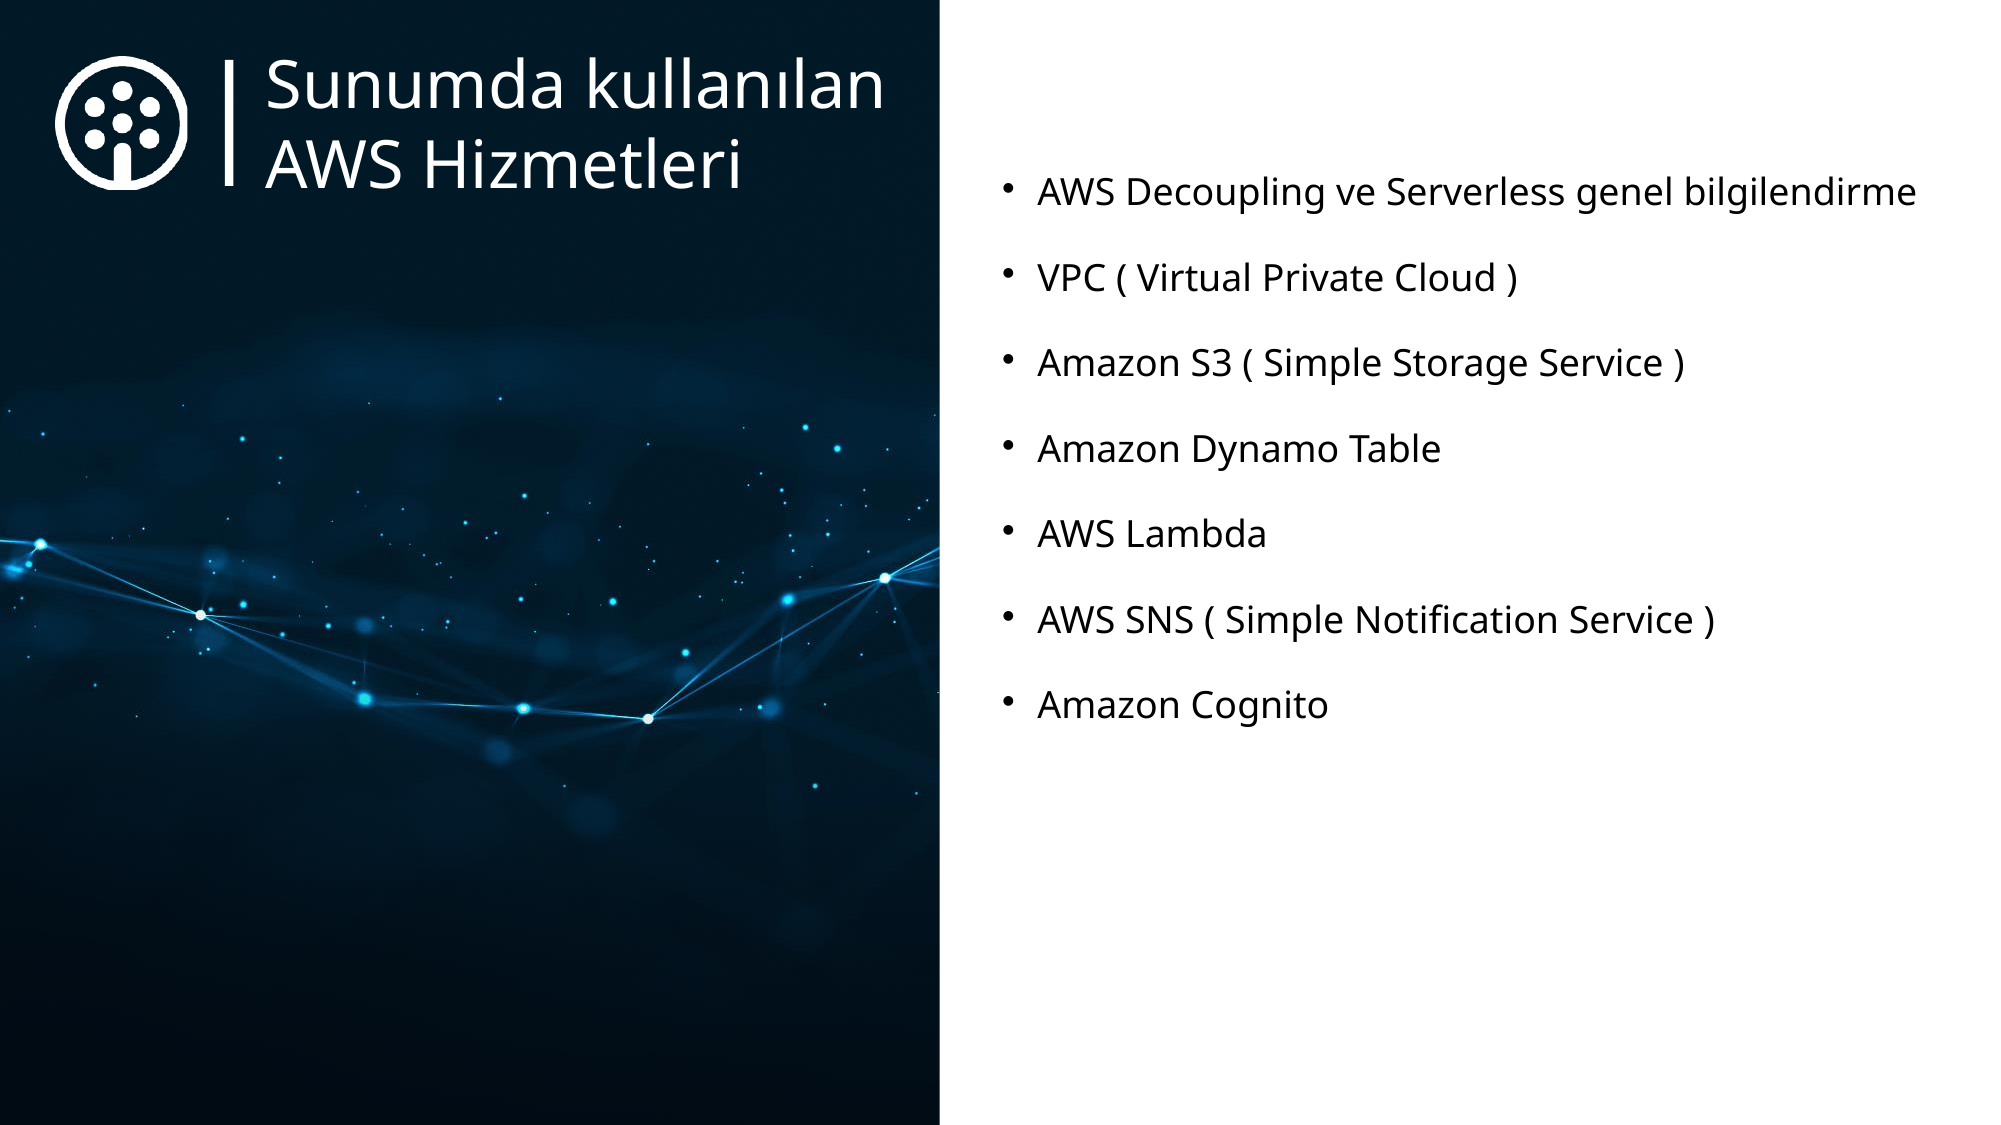

Sunumda kullanılan
AWS Hizmetleri
AWS Decoupling ve Serverless genel bilgilendirme
VPC ( Virtual Private Cloud )
Amazon S3 ( Simple Storage Service )
Amazon Dynamo Table
AWS Lambda
AWS SNS ( Simple Notification Service )
Amazon Cognito